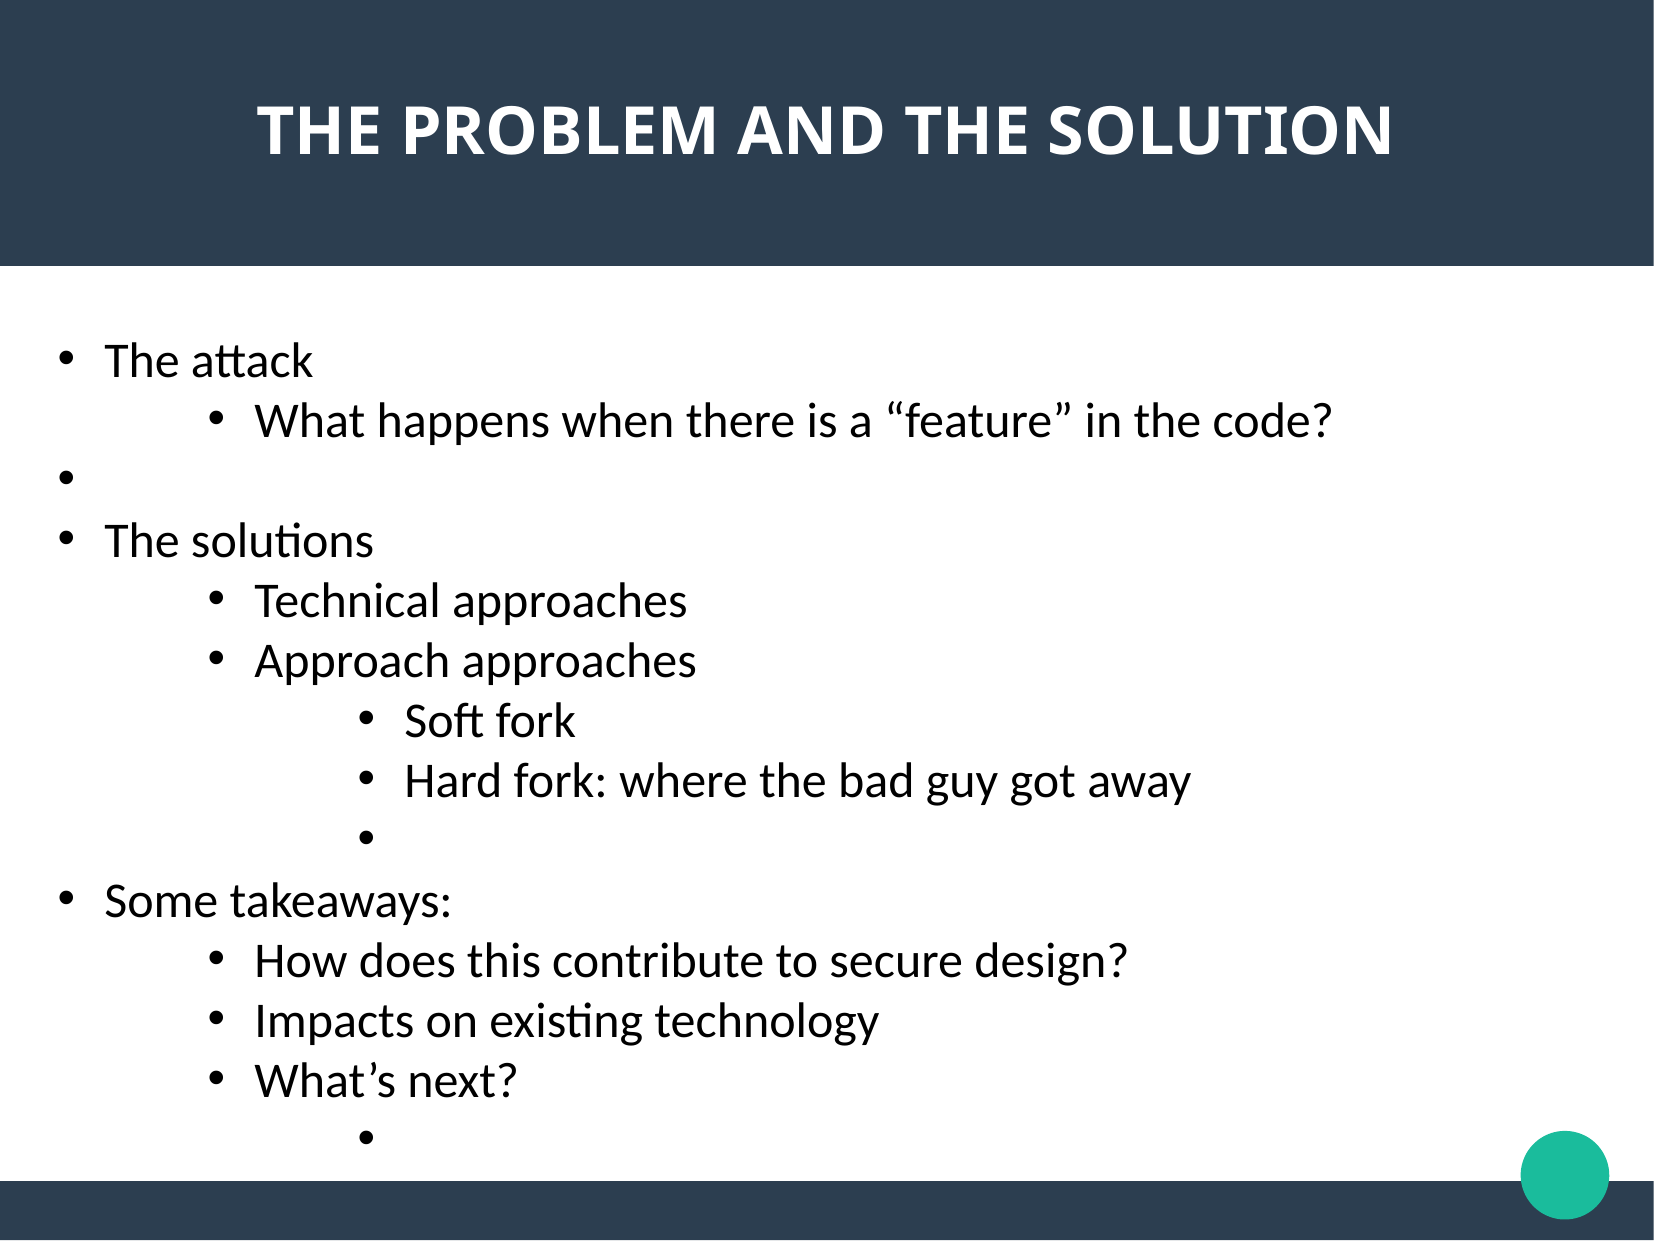

# THE PROBLEM AND THE SOLUTION
The attack
What happens when there is a “feature” in the code?
The solutions
Technical approaches
Approach approaches
Soft fork
Hard fork: where the bad guy got away
Some takeaways:
How does this contribute to secure design?
Impacts on existing technology
What’s next?